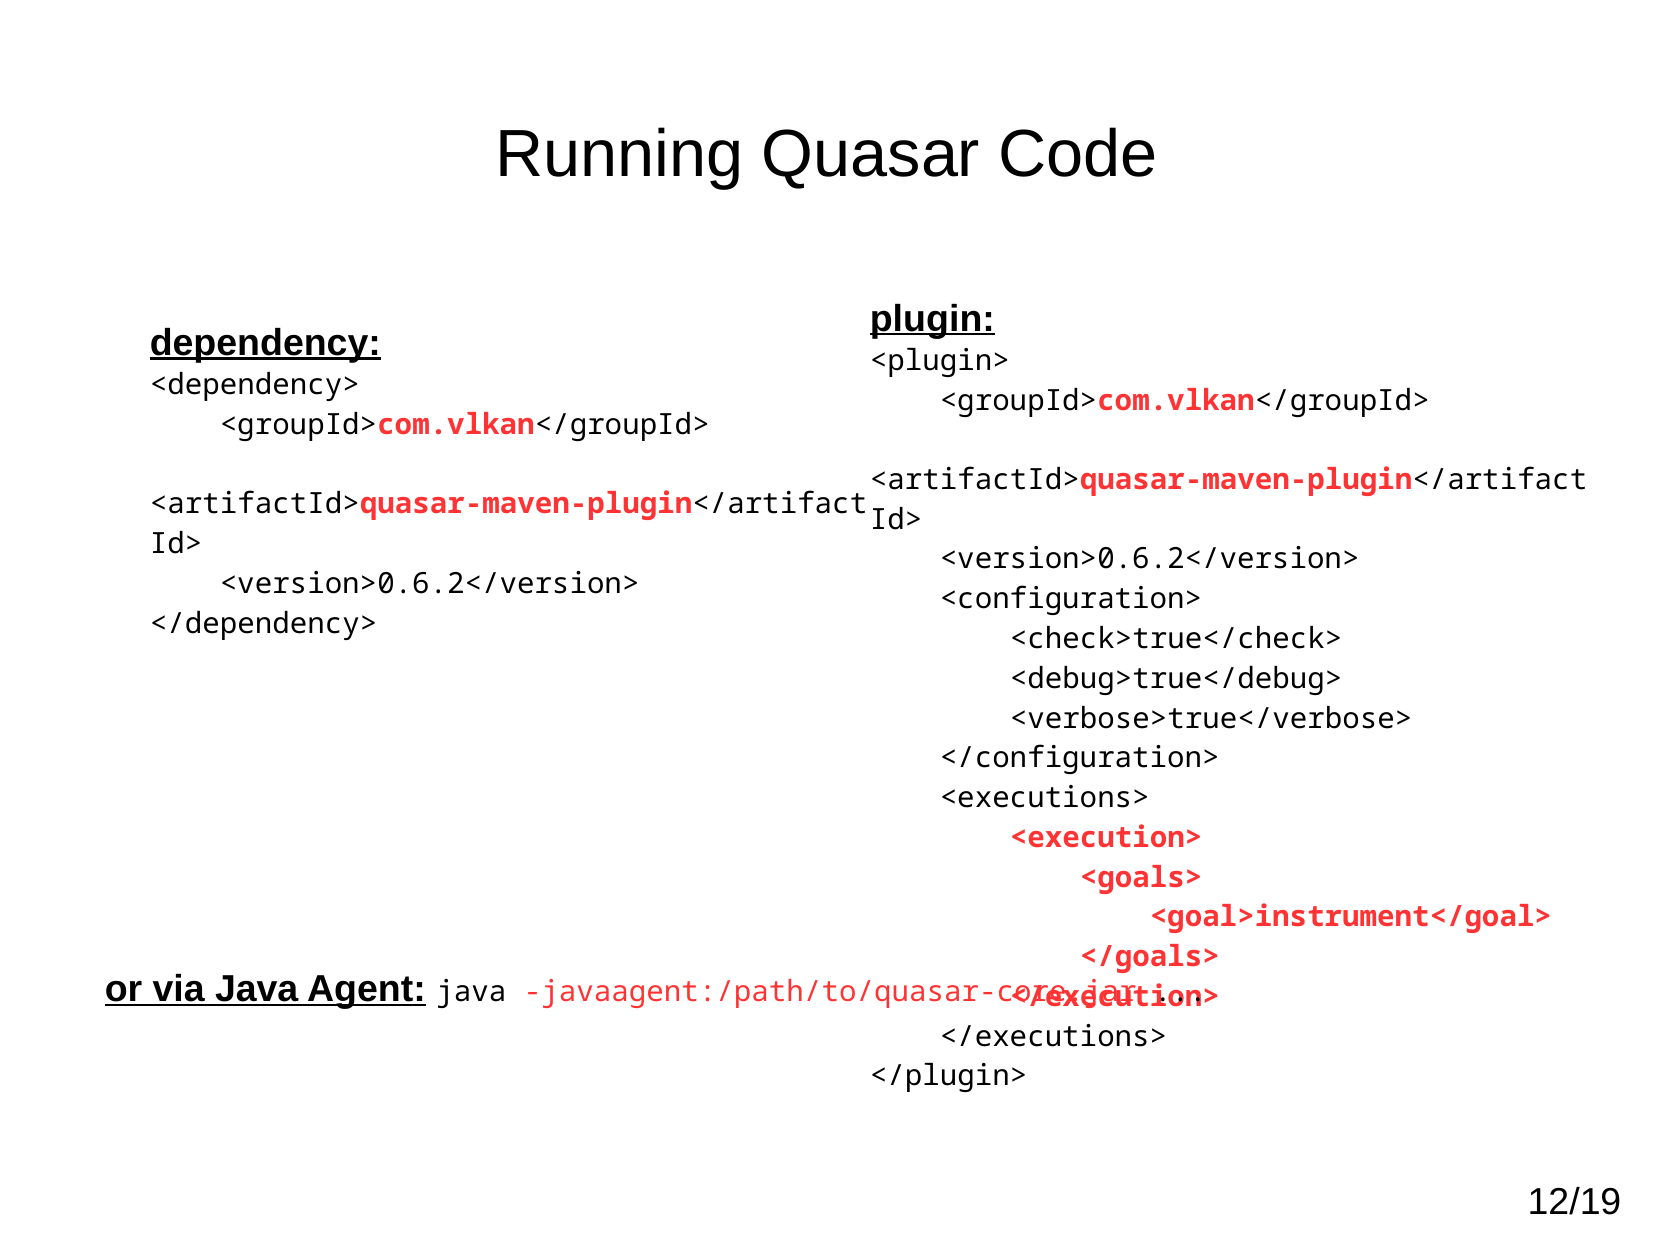

# Running Quasar Code
plugin:
<plugin>
 <groupId>com.vlkan</groupId>
 <artifactId>quasar-maven-plugin</artifactId>
 <version>0.6.2</version>
 <configuration>
 <check>true</check>
 <debug>true</debug>
 <verbose>true</verbose>
 </configuration>
 <executions>
 <execution>
 <goals>
 <goal>instrument</goal>
 </goals>
 </execution>
 </executions>
</plugin>
dependency:
<dependency>
 <groupId>com.vlkan</groupId>
 <artifactId>quasar-maven-plugin</artifactId>
 <version>0.6.2</version>
</dependency>
or via Java Agent: java -javaagent:/path/to/quasar-core.jar ...